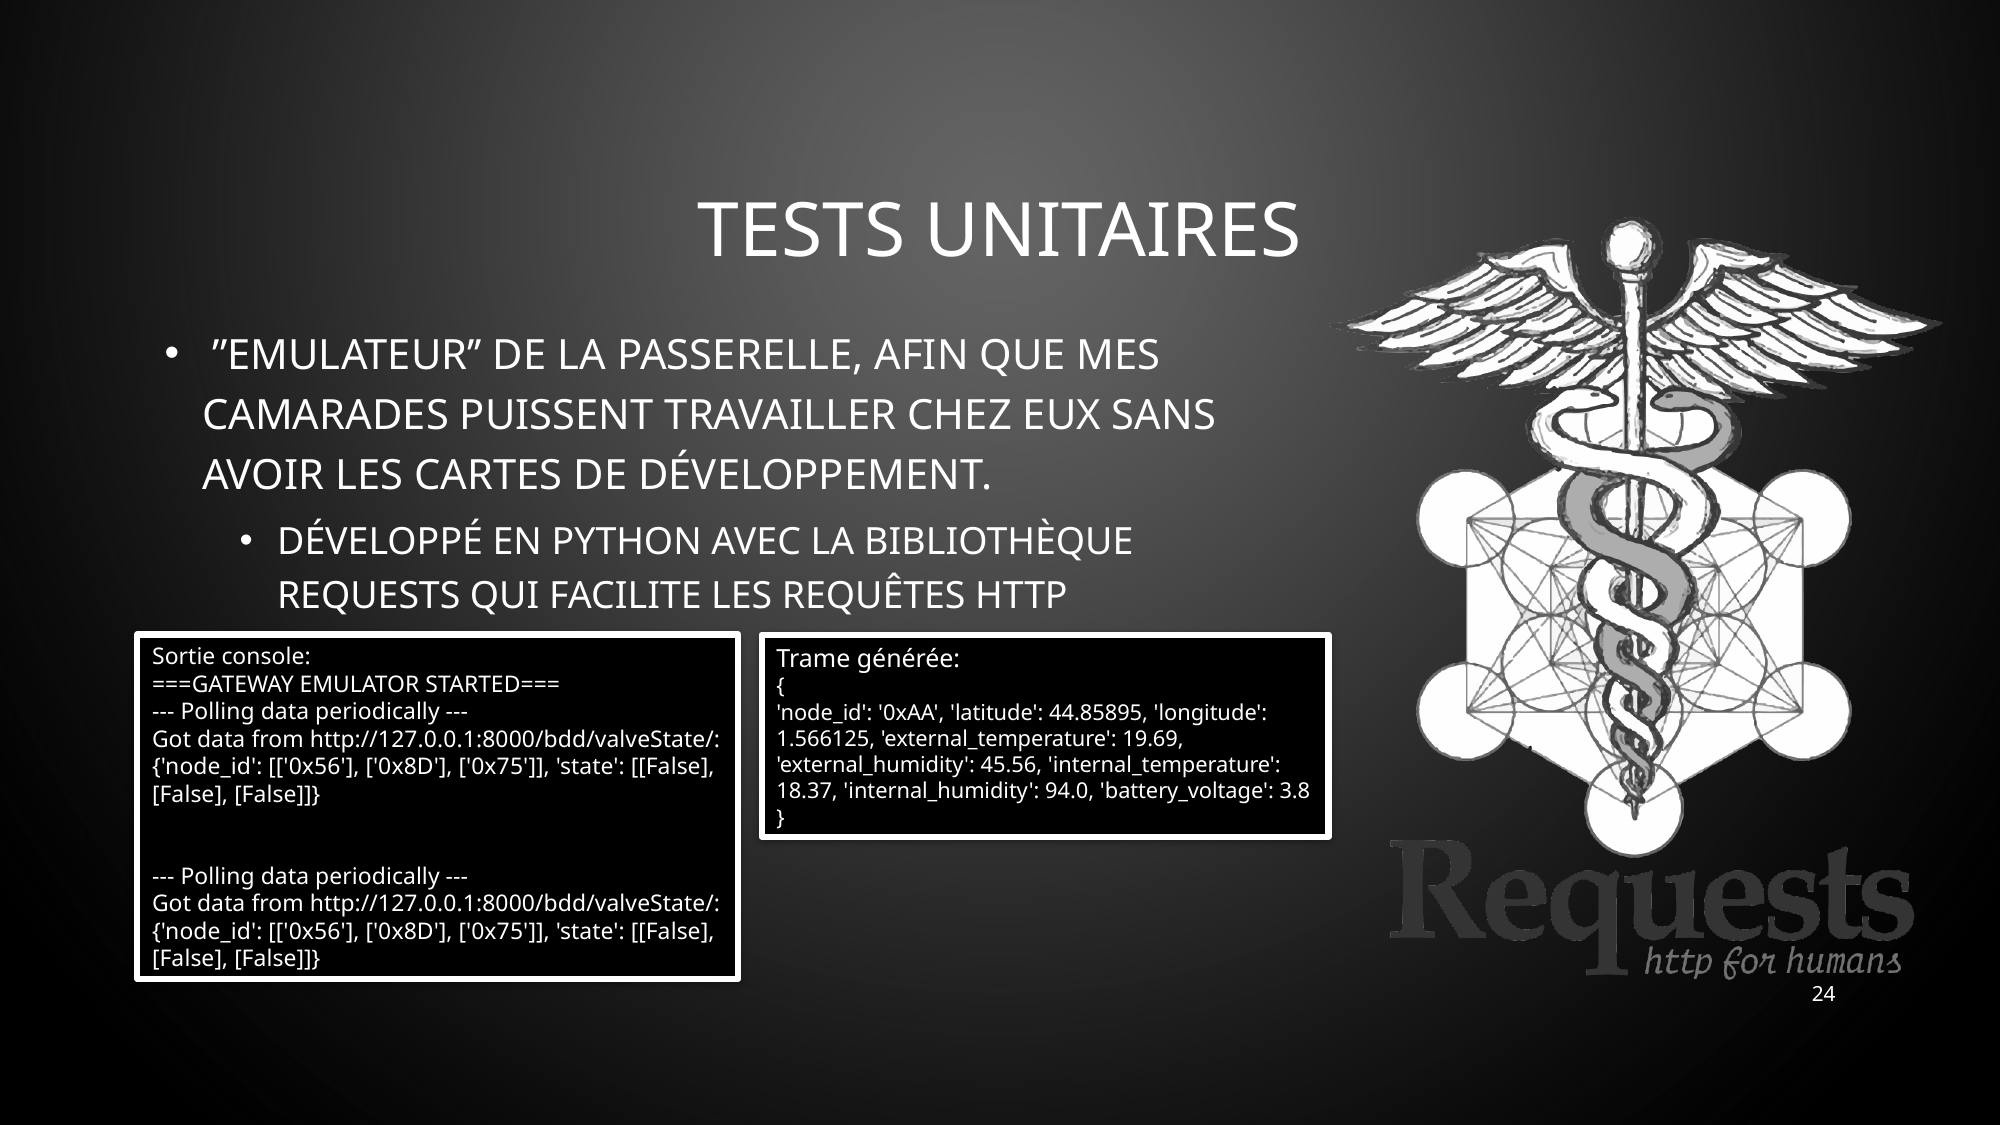

# Tests unitaires
 ’’EMULATEUR’’ de la passerelle, afin que mes camarades puissent travailler chez eux sans avoir les cartes de développement.
Développé en python avec la bibliothèque requests qui facilite les requêtes HTTP
Sortie console:
===GATEWAY EMULATOR STARTED===
--- Polling data periodically ---
Got data from http://127.0.0.1:8000/bdd/valveState/:
{'node_id': [['0x56'], ['0x8D'], ['0x75']], 'state': [[False], [False], [False]]}
--- Polling data periodically ---
Got data from http://127.0.0.1:8000/bdd/valveState/:
{'node_id': [['0x56'], ['0x8D'], ['0x75']], 'state': [[False], [False], [False]]}
Trame générée:
{
'node_id': '0xAA', 'latitude': 44.85895, 'longitude': 1.566125, 'external_temperature': 19.69, 'external_humidity': 45.56, 'internal_temperature': 18.37, 'internal_humidity': 94.0, 'battery_voltage': 3.8
}
24